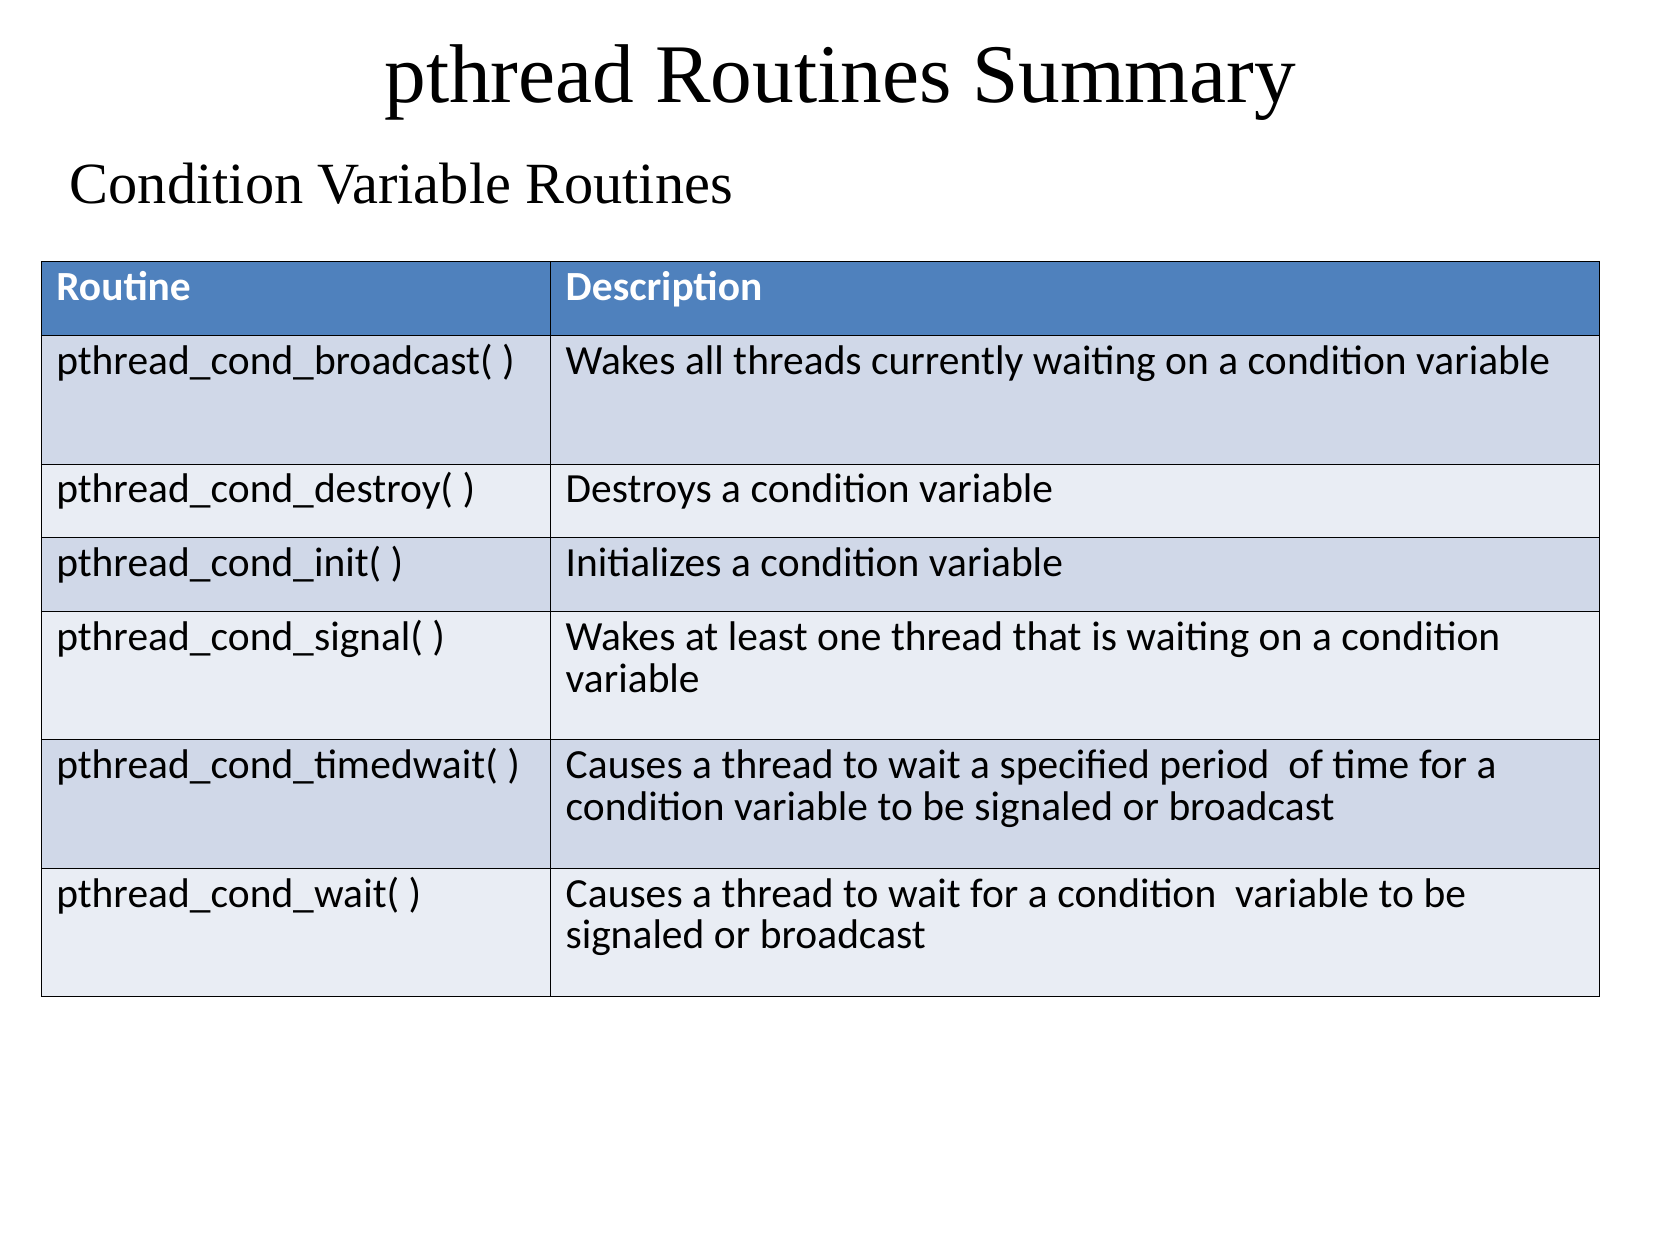

# pthread Routines Summary
Condition Variable Routines
| Routine | Description |
| --- | --- |
| pthread\_cond\_broadcast( ) | Wakes all threads currently waiting on a condition variable |
| pthread\_cond\_destroy( ) | Destroys a condition variable |
| pthread\_cond\_init( ) | Initializes a condition variable |
| pthread\_cond\_signal( ) | Wakes at least one thread that is waiting on a condition variable |
| pthread\_cond\_timedwait( ) | Causes a thread to wait a specified period of time for a condition variable to be signaled or broadcast |
| pthread\_cond\_wait( ) | Causes a thread to wait for a condition variable to be signaled or broadcast |